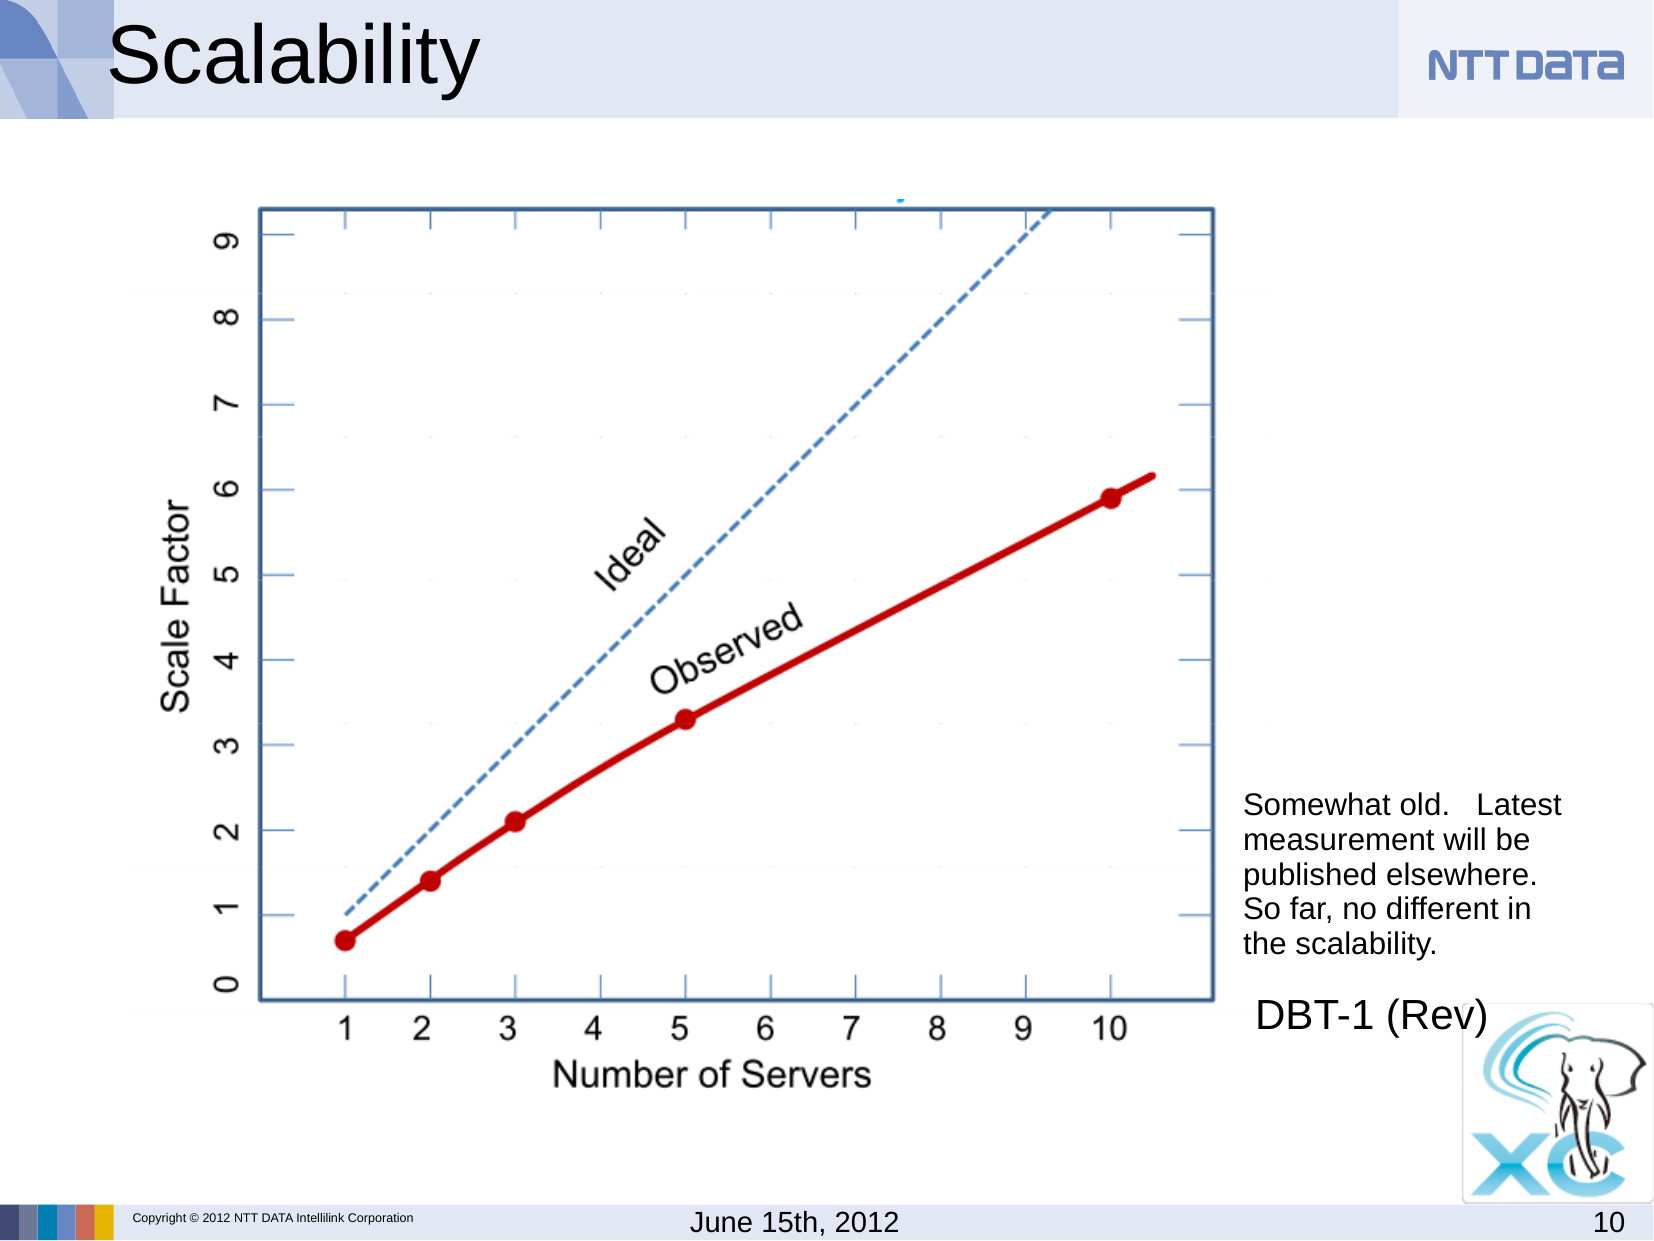

# Scalability
Somewhat old. Latest measurement will be published elsewhere.
So far, no different in the scalability.
June 15th, 2012
10